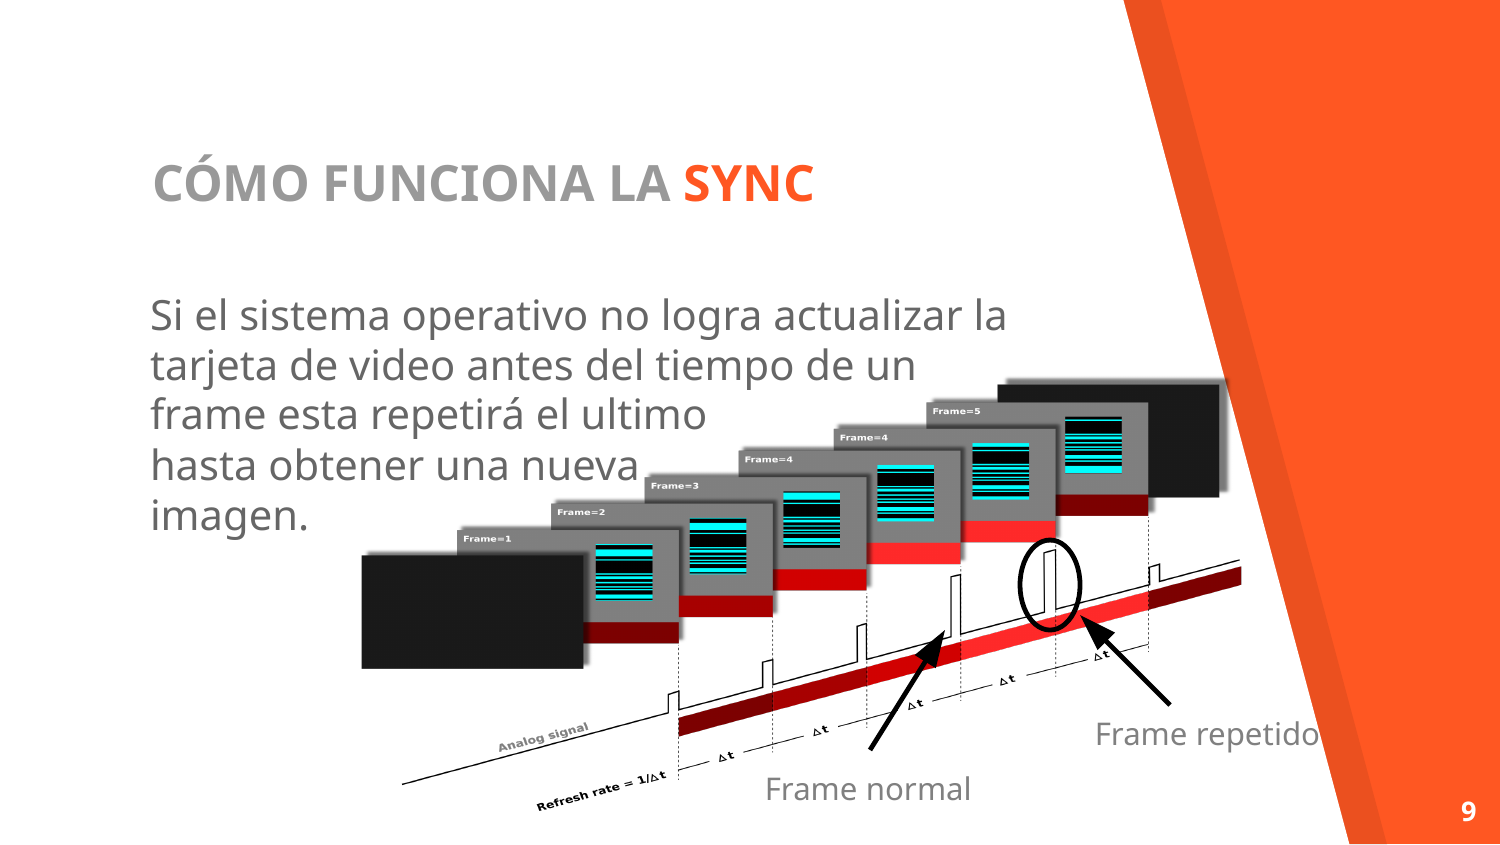

# CÓMO FUNCIONA LA SYNC
Si el sistema operativo no logra actualizar la tarjeta de video antes del tiempo de un
frame esta repetirá el ultimo
hasta obtener una nueva
imagen.
Frame repetido
Frame normal